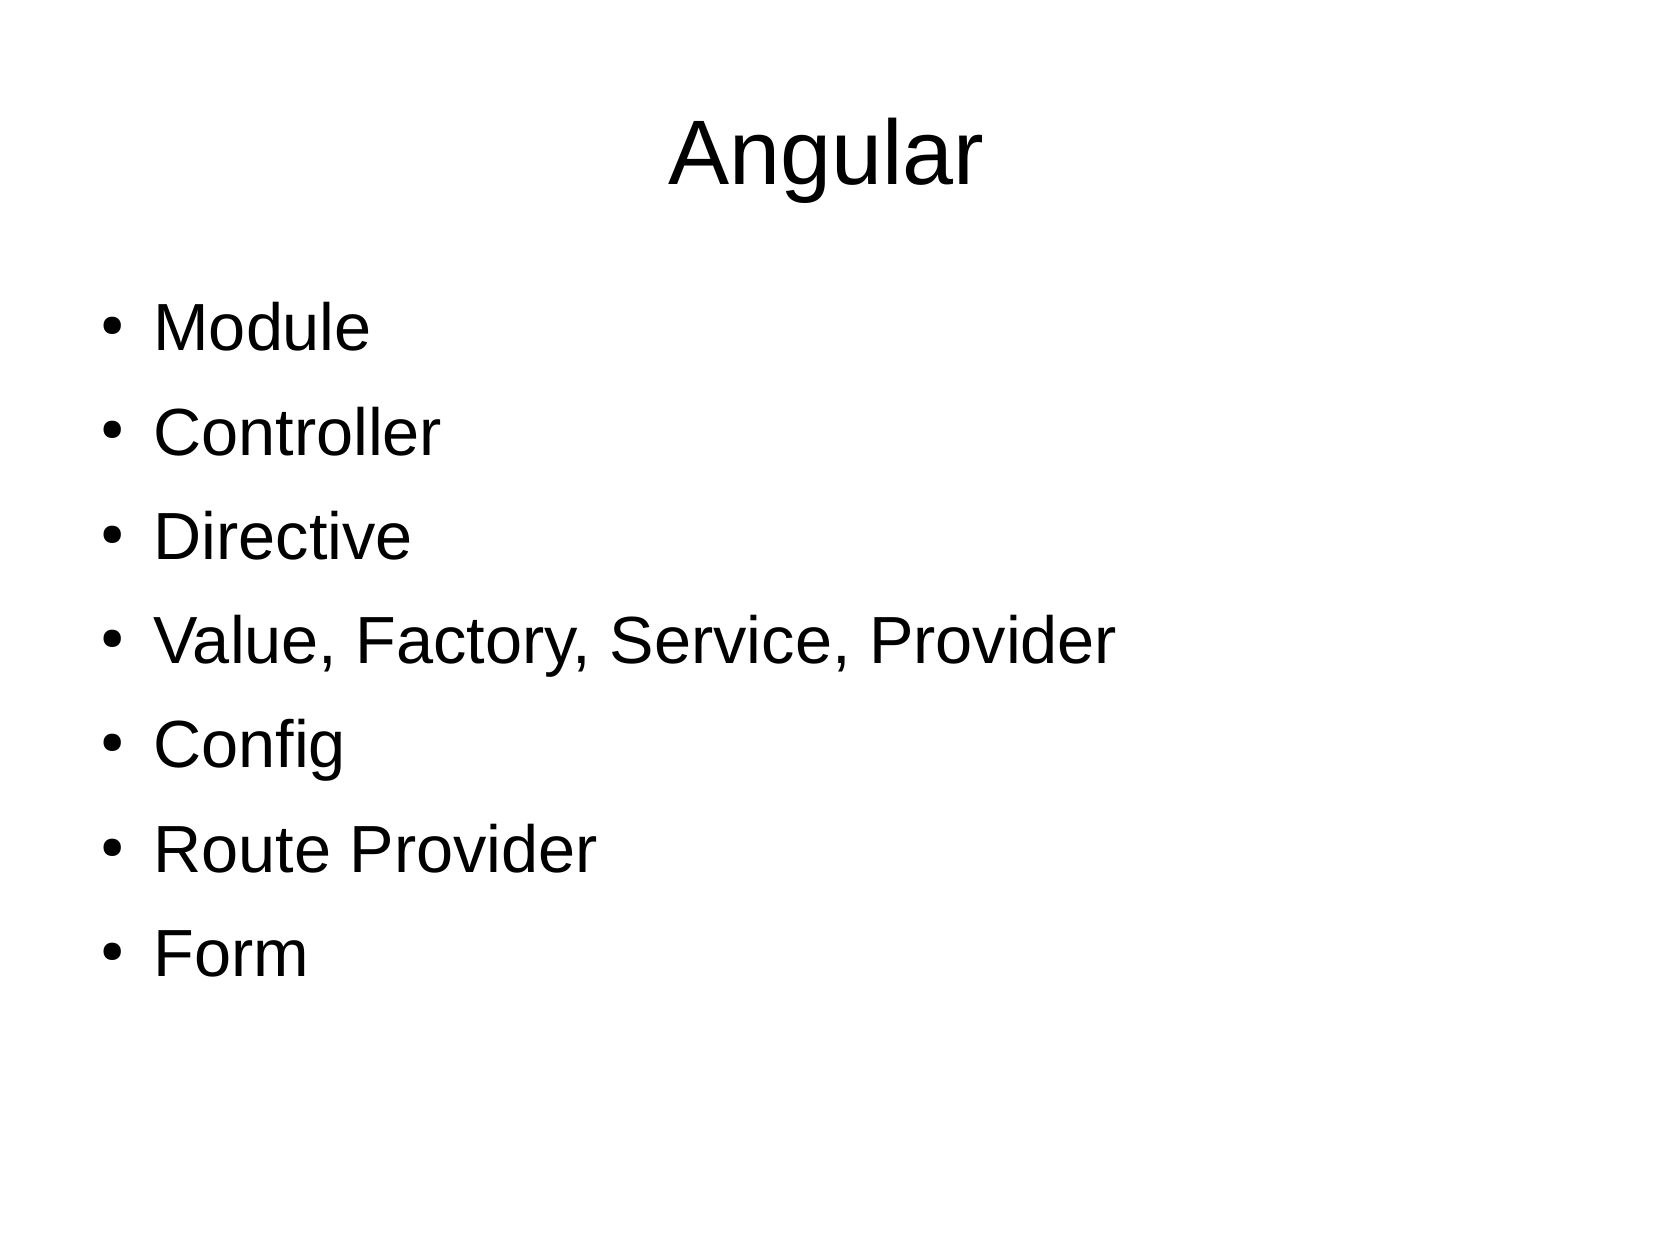

# Angular
Module
Controller
Directive
Value, Factory, Service, Provider
Config
Route Provider
Form